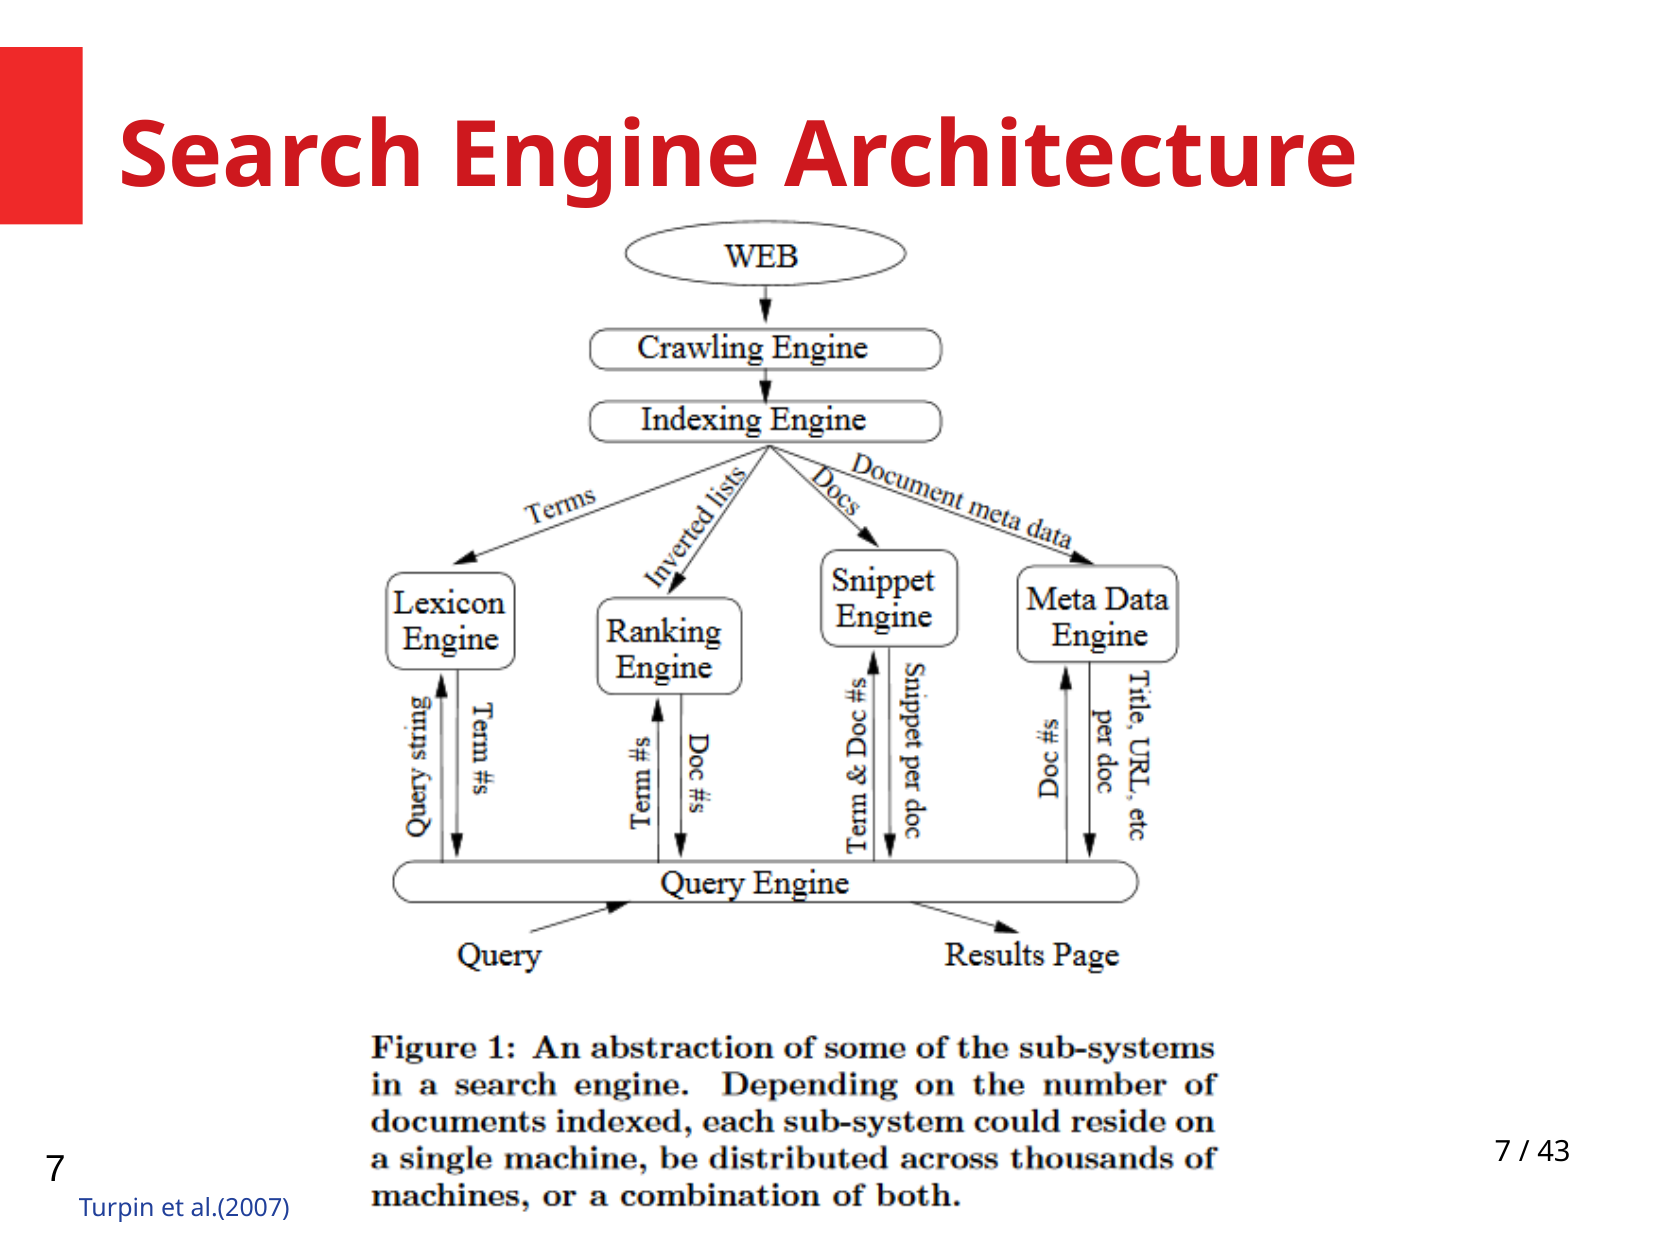

# Search Engine Architecture
7
7
Turpin et al.(2007)